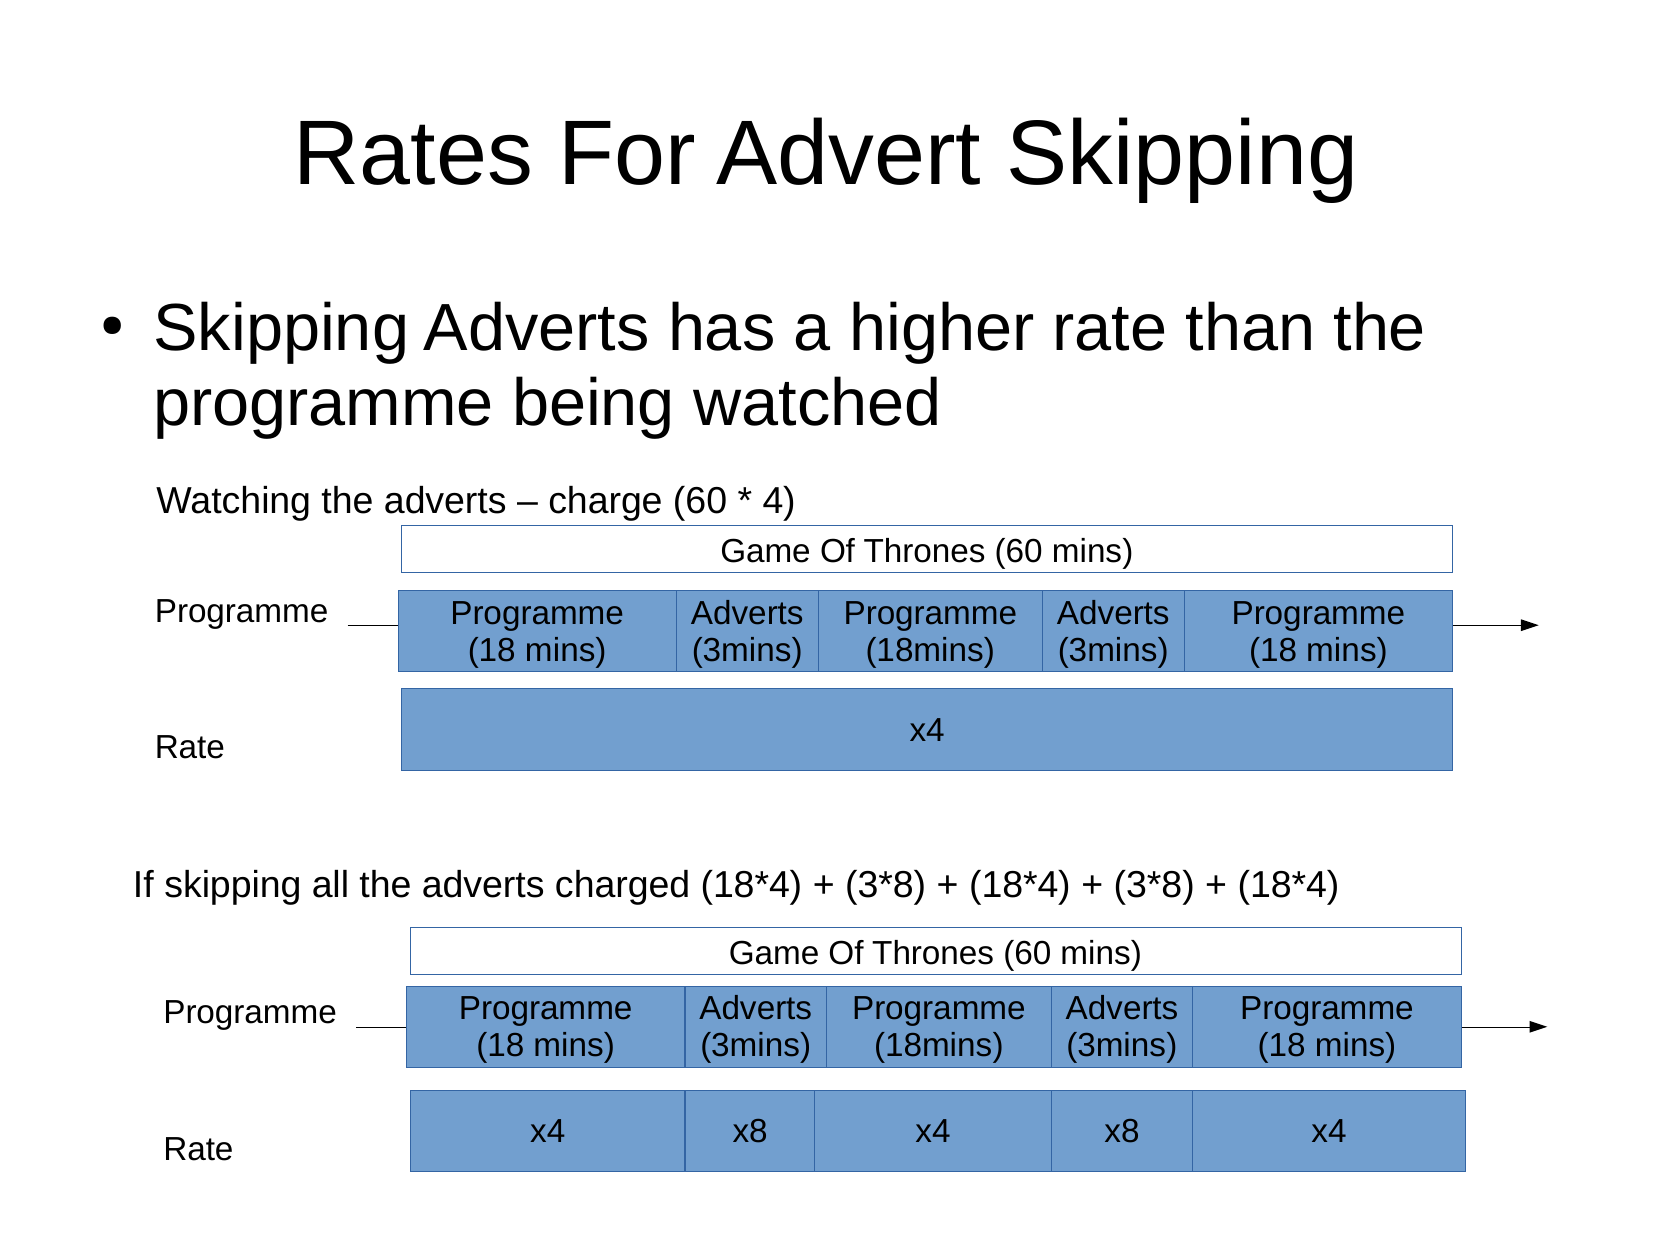

# Rates For Advert Skipping
Skipping Adverts has a higher rate than the programme being watched
Watching the adverts – charge (60 * 4)
Game Of Thrones (60 mins)
Programme
Programme
(18 mins)
Adverts
(3mins)
Programme
(18mins)
Adverts
(3mins)
Programme
(18 mins)
x4
Rate
If skipping all the adverts charged (18*4) + (3*8) + (18*4) + (3*8) + (18*4)
Game Of Thrones (60 mins)
Programme
Programme
(18 mins)
Adverts
(3mins)
Programme
(18mins)
Adverts
(3mins)
Programme
(18 mins)
x4
x8
x4
x8
x4
Rate